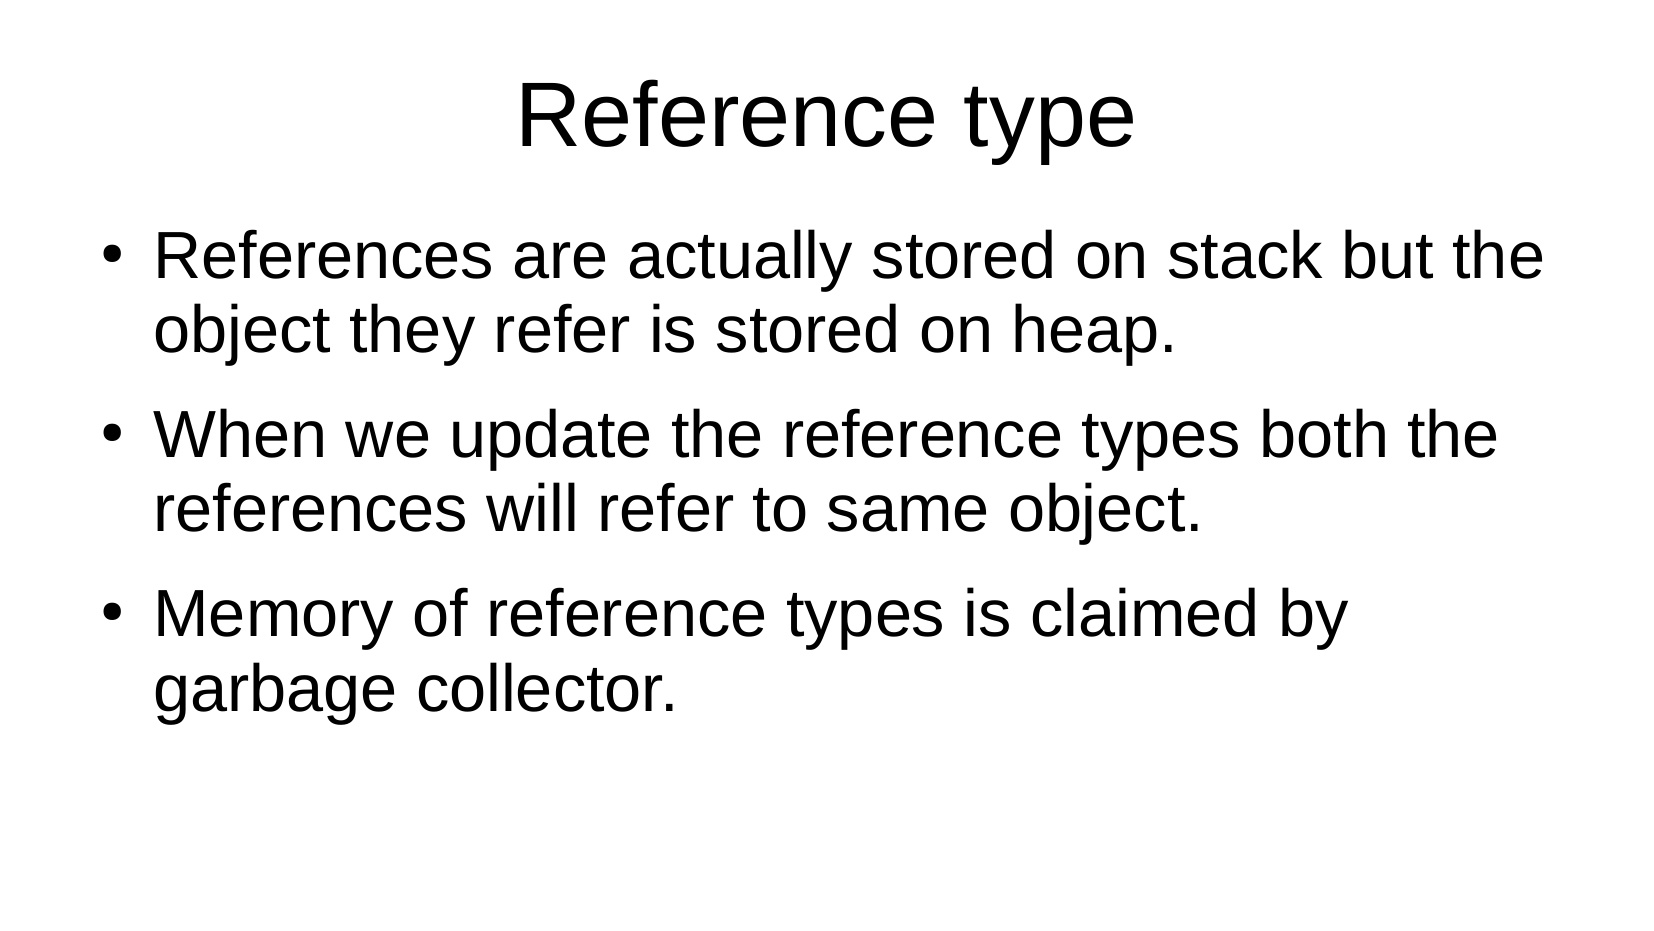

# Reference type
References are actually stored on stack but the object they refer is stored on heap.
When we update the reference types both the references will refer to same object.
Memory of reference types is claimed by garbage collector.